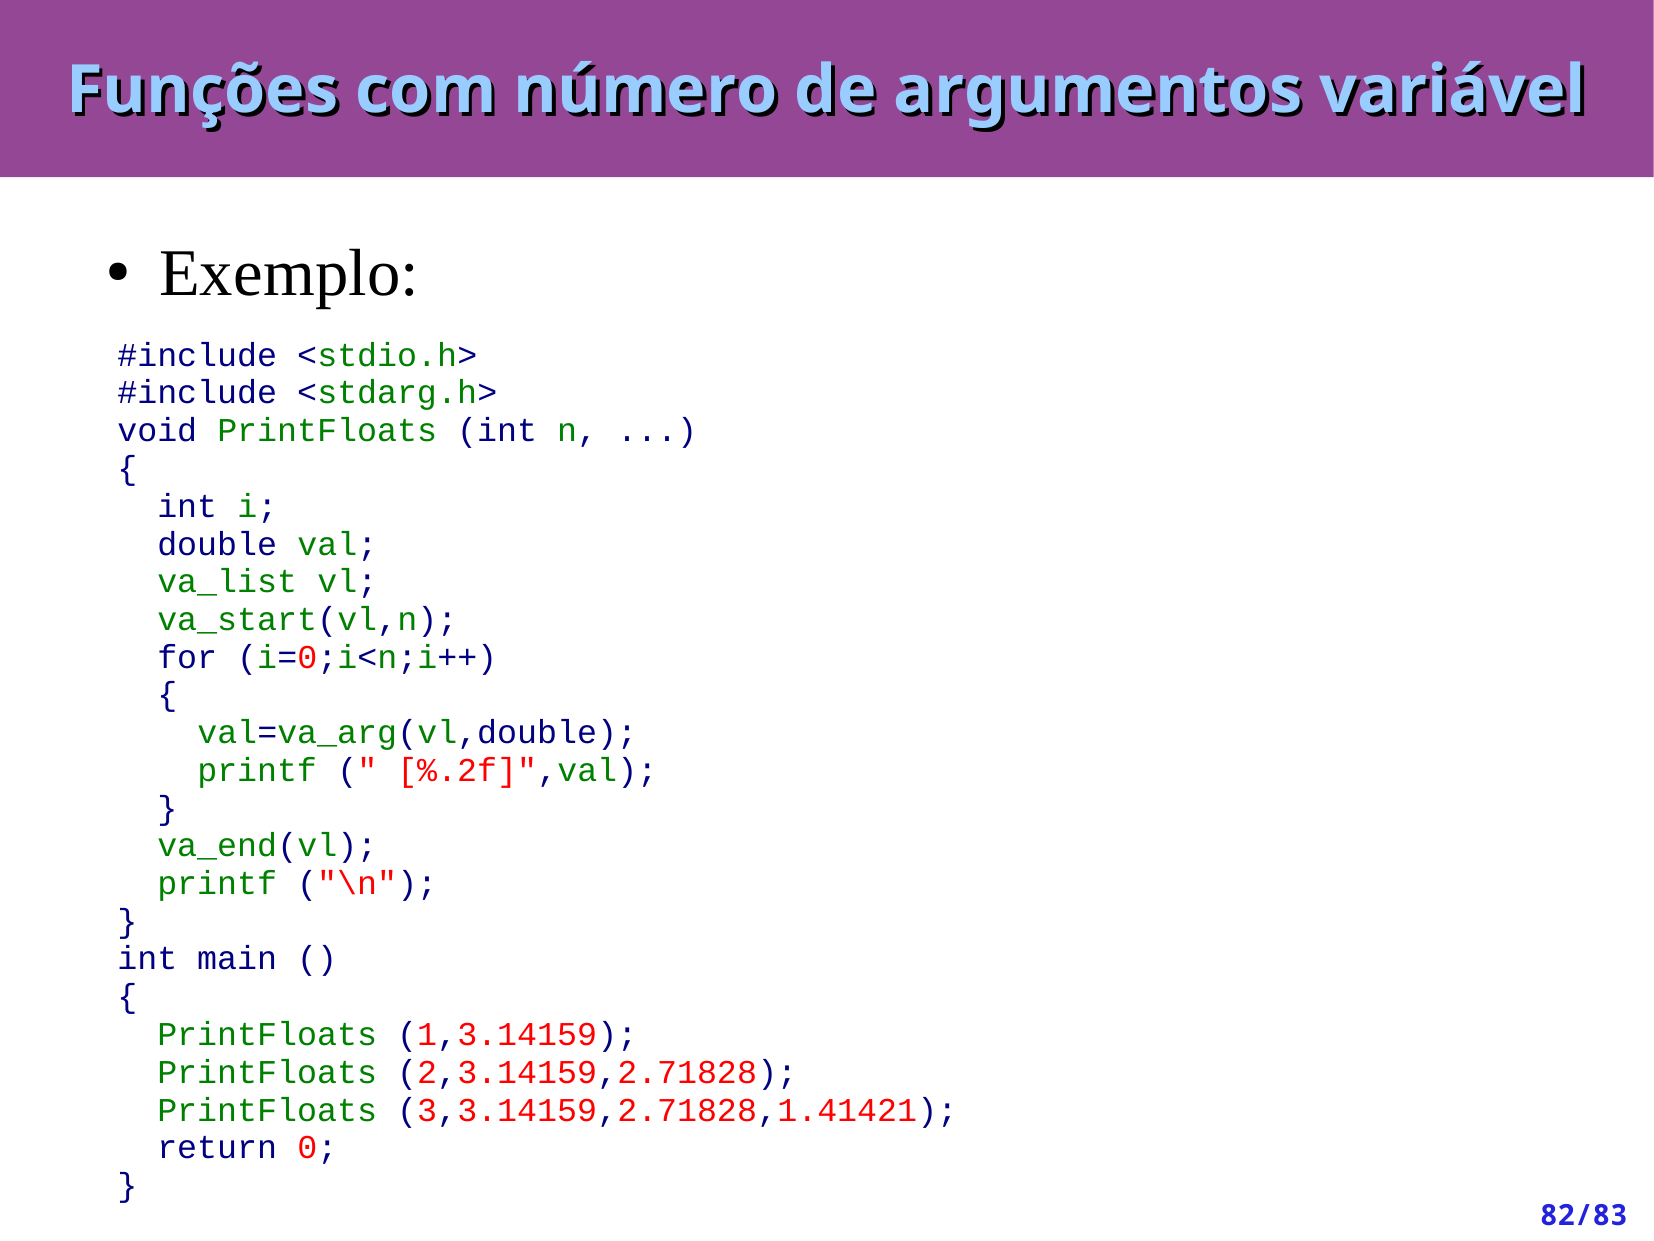

# Funções com número de argumentos variável
Exemplo:
#include <stdio.h>
#include <stdarg.h>
void PrintFloats (int n, ...)
{
 int i;
 double val;
 va_list vl;
 va_start(vl,n);
 for (i=0;i<n;i++)
 {
 val=va_arg(vl,double);
 printf (" [%.2f]",val);
 }
 va_end(vl);
 printf ("\n");
}
int main ()
{
 PrintFloats (1,3.14159);
 PrintFloats (2,3.14159,2.71828);
 PrintFloats (3,3.14159,2.71828,1.41421);
 return 0;
}
82